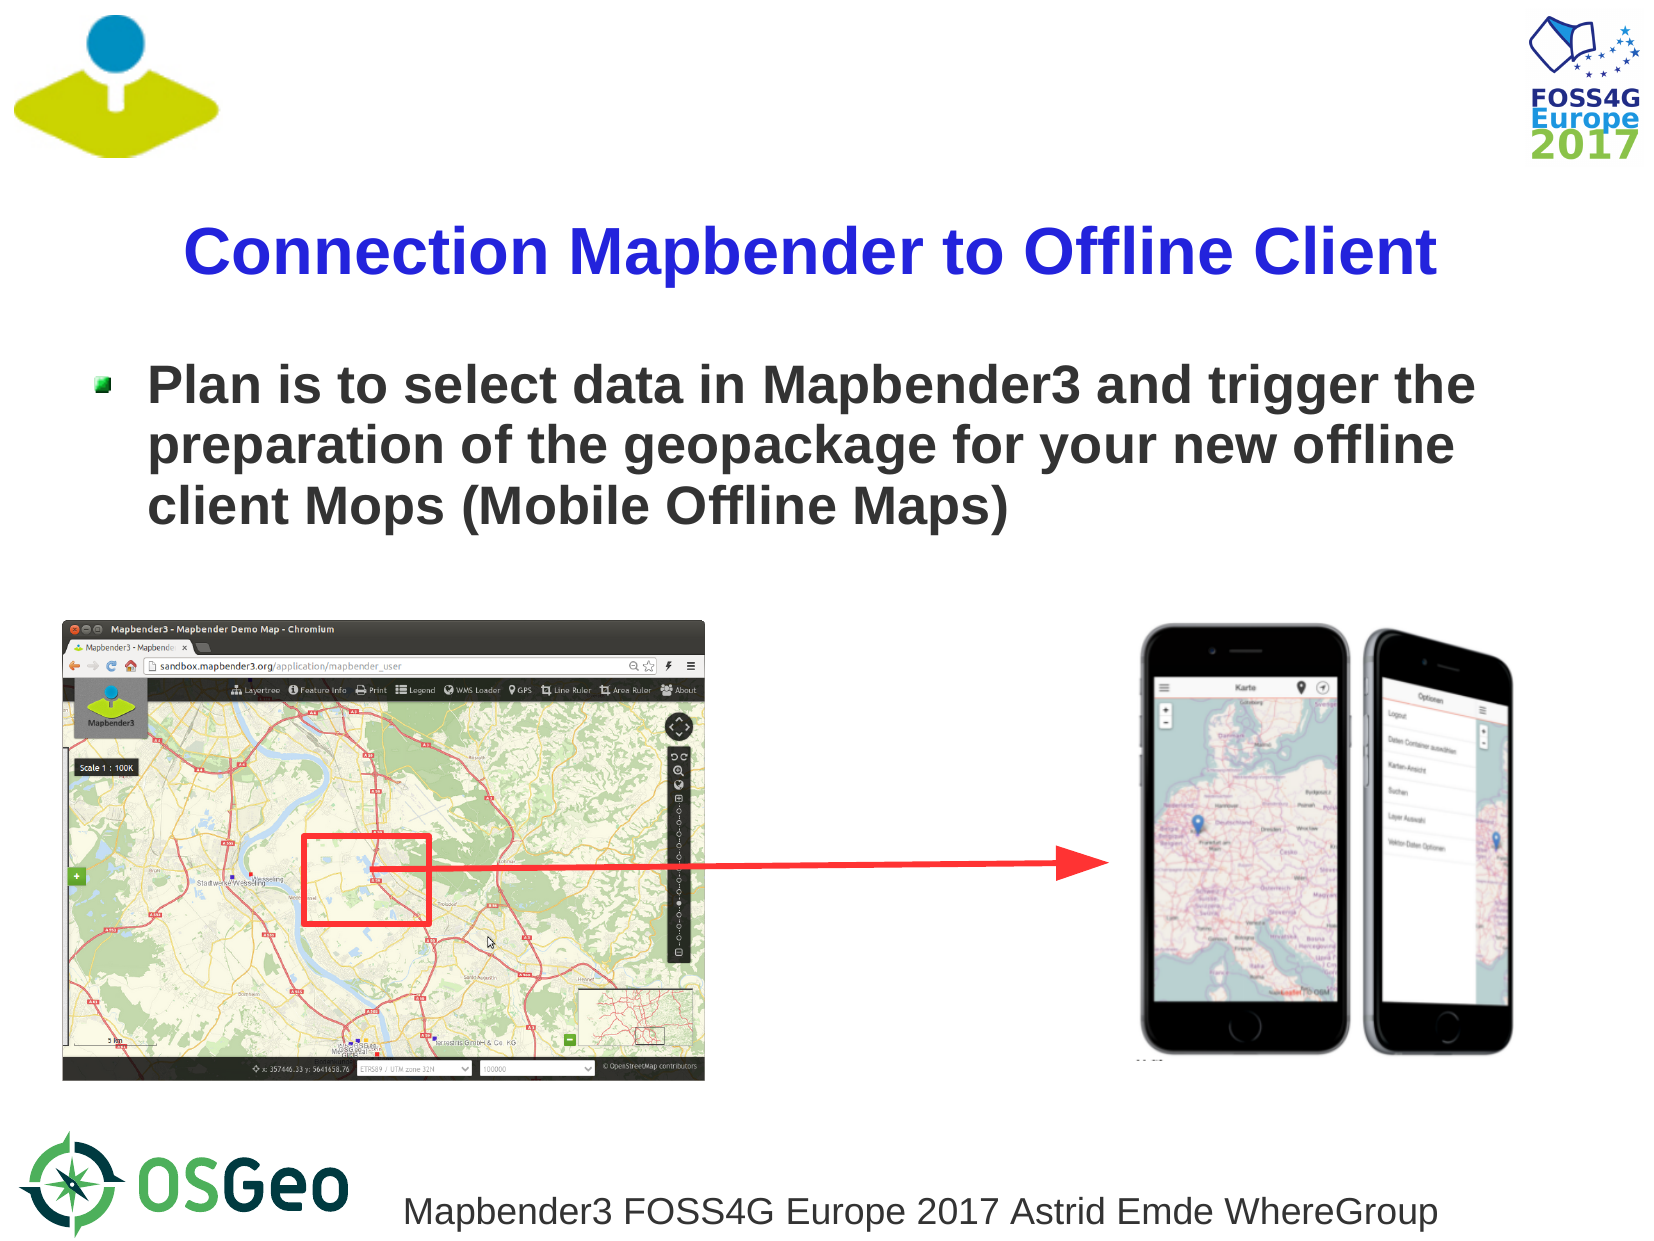

# Connection Mapbender to Offline Client
Plan is to select data in Mapbender3 and trigger the preparation of the geopackage for your new offline client Mops (Mobile Offline Maps)